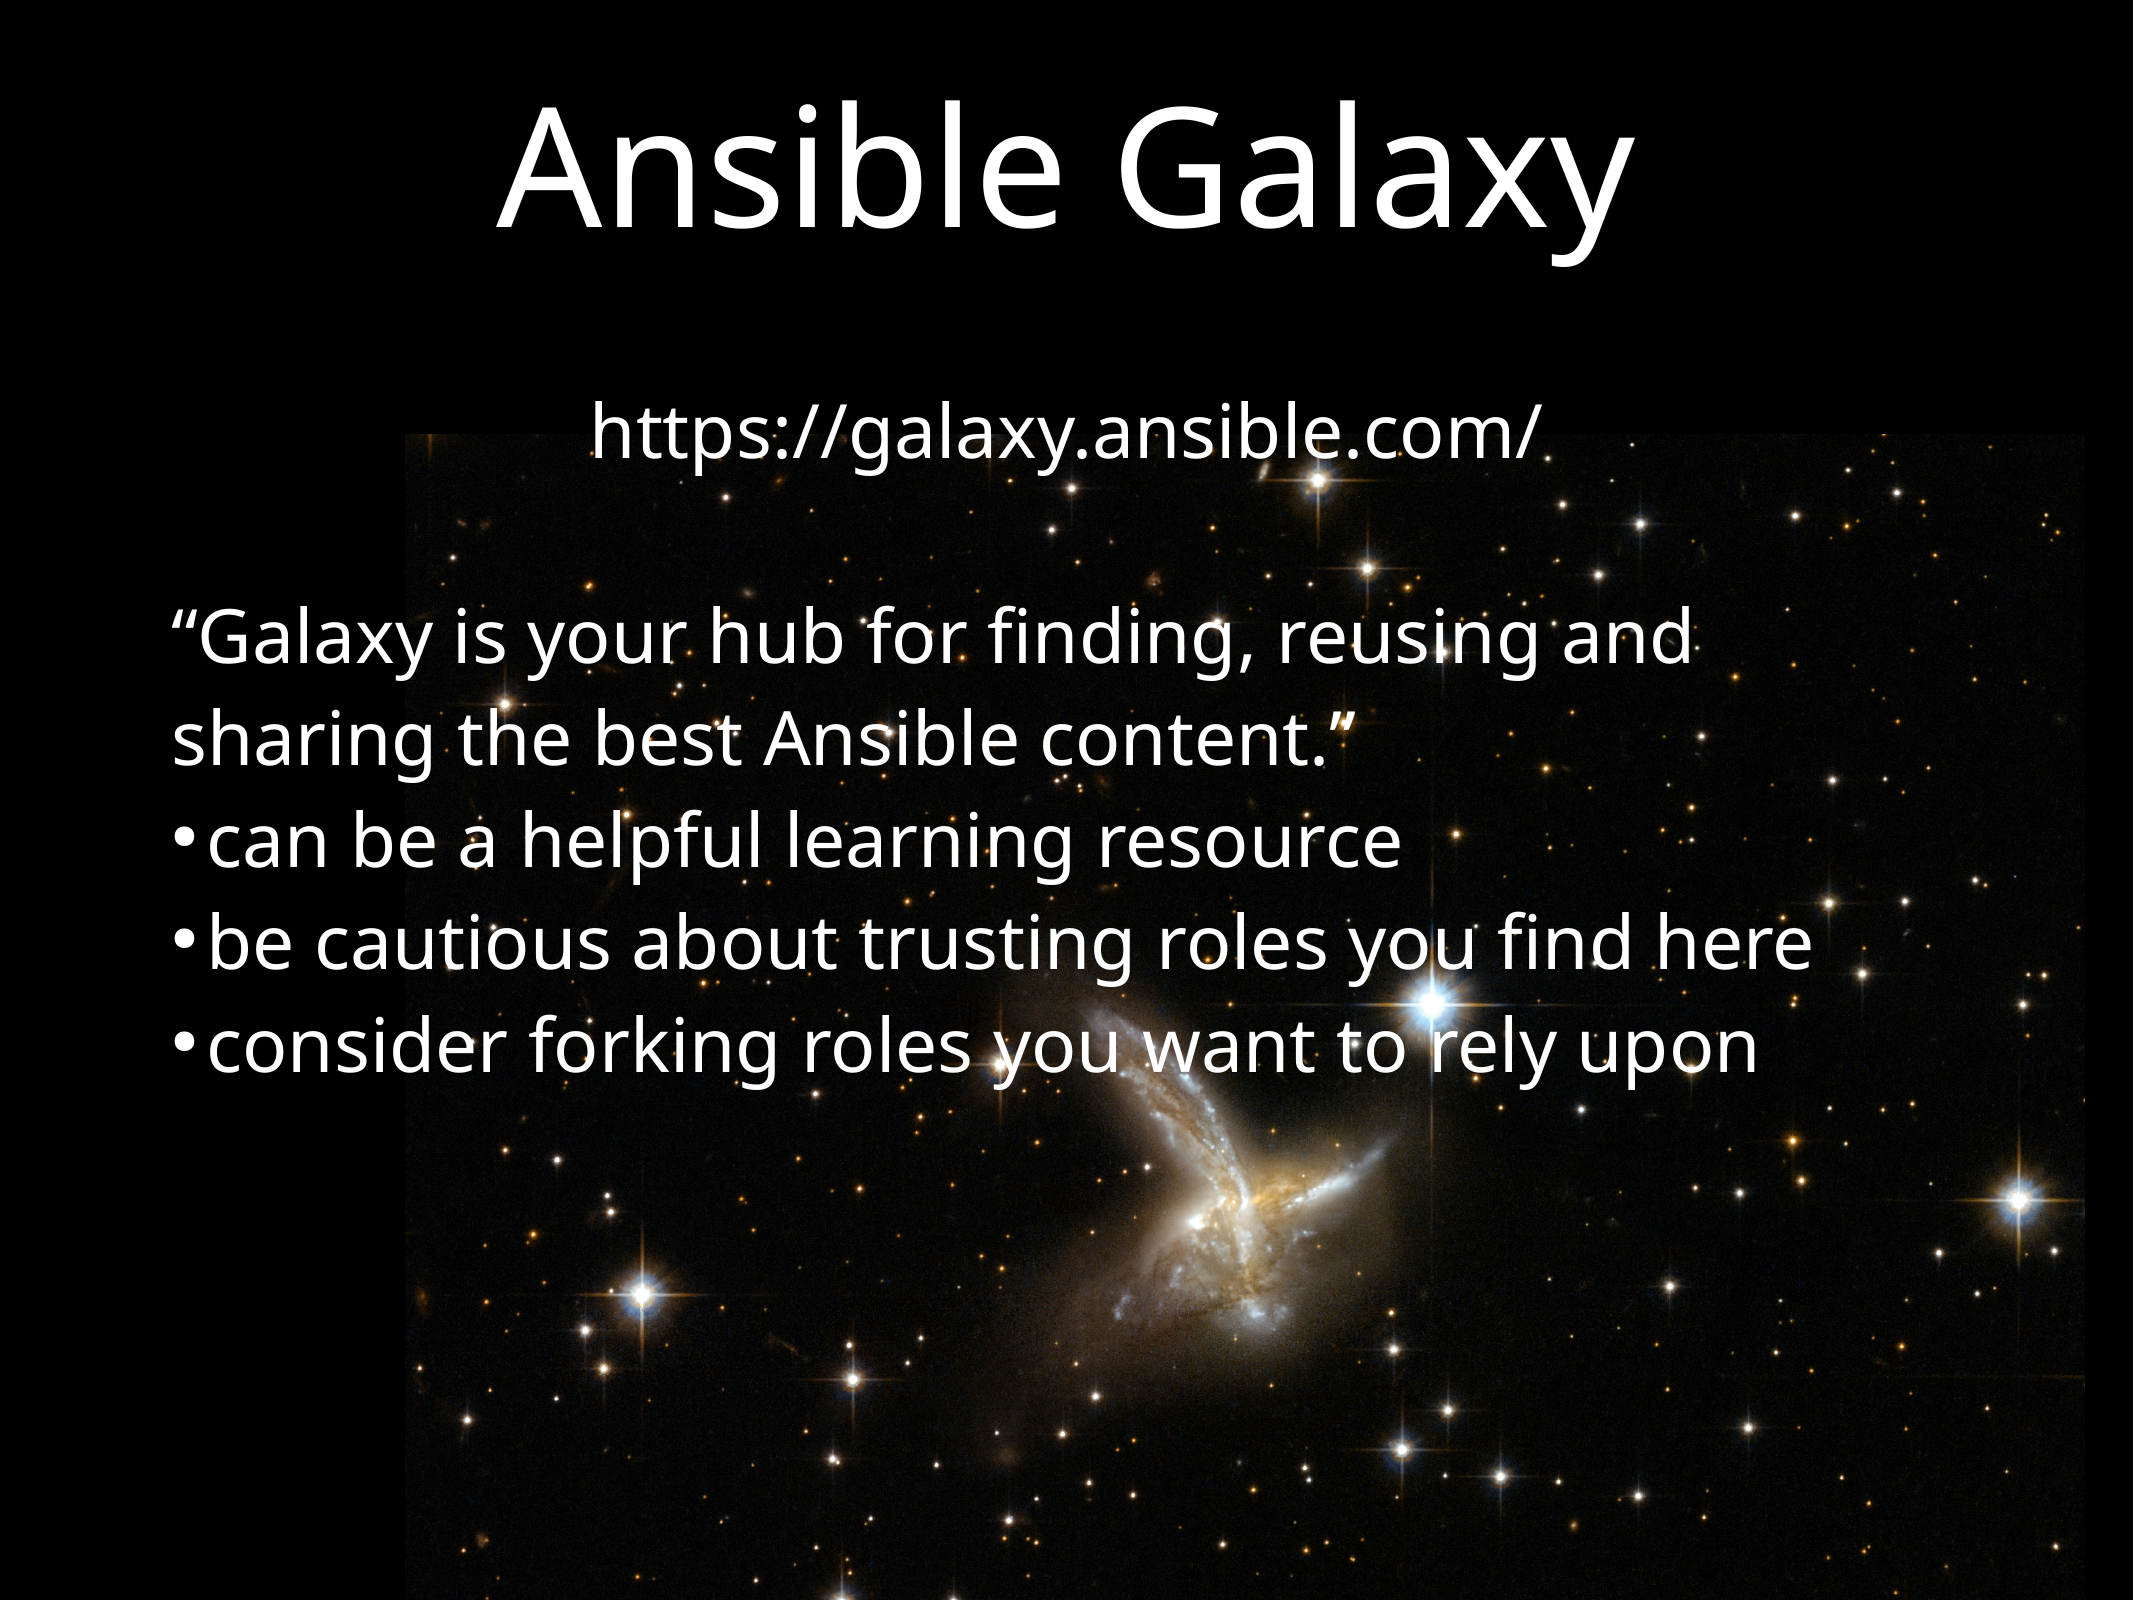

Ansible Galaxy
https://galaxy.ansible.com/
“Galaxy is your hub for finding, reusing and sharing the best Ansible content.”
can be a helpful learning resource
be cautious about trusting roles you find here
consider forking roles you want to rely upon